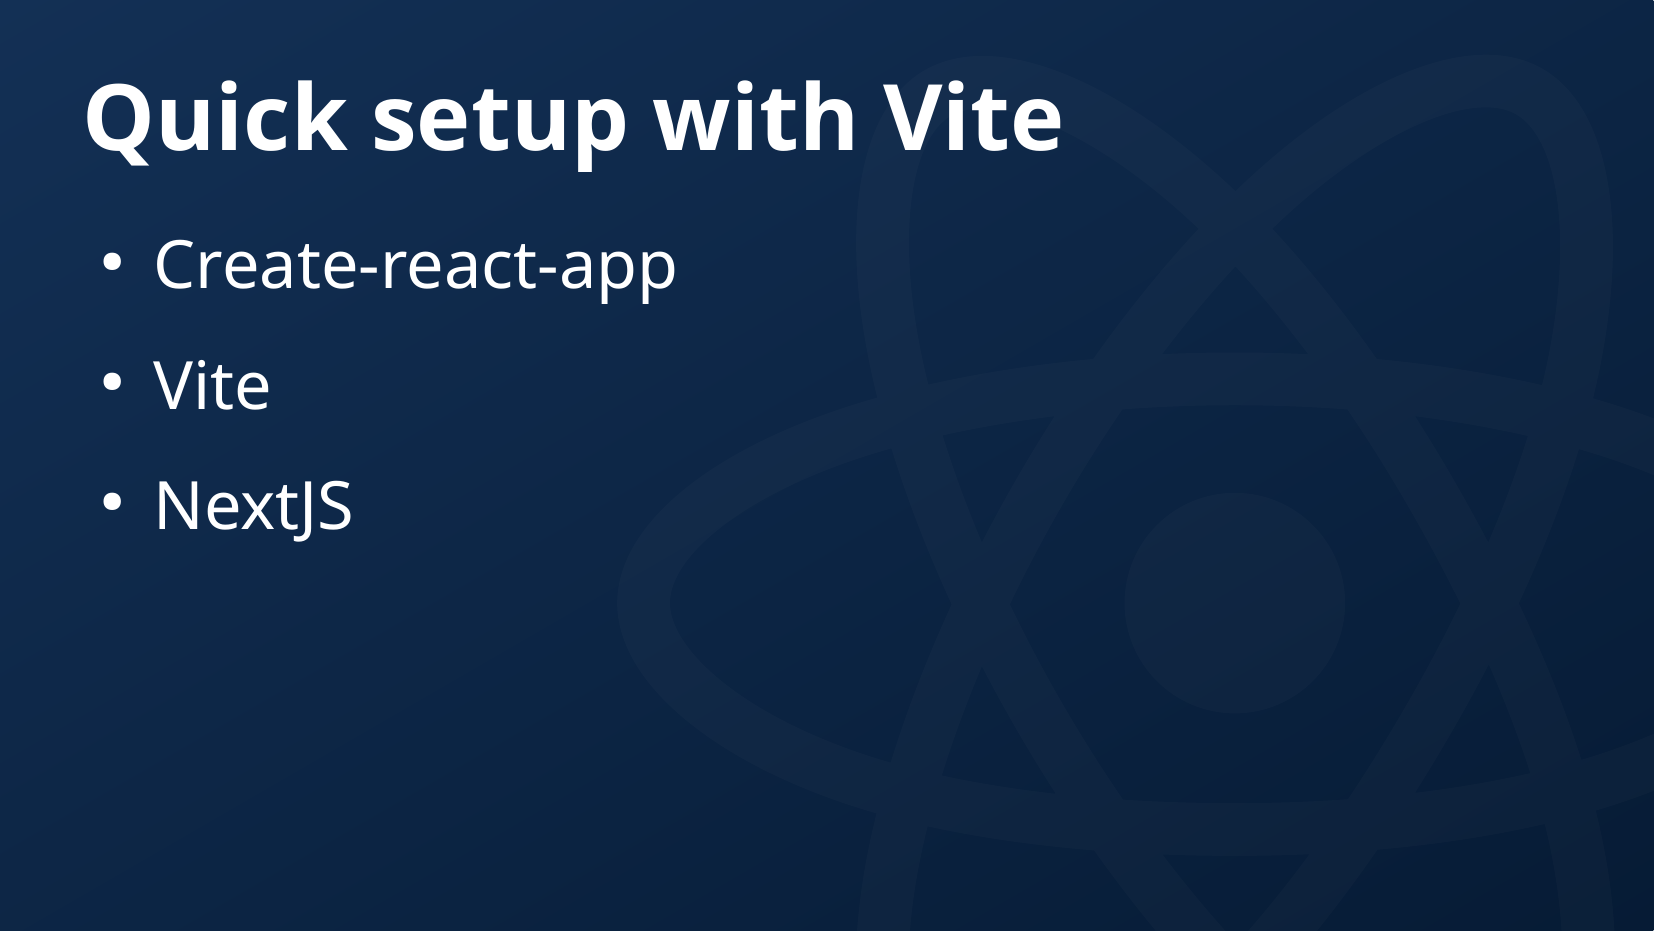

# Quick setup with Vite
Create-react-app
Vite
NextJS